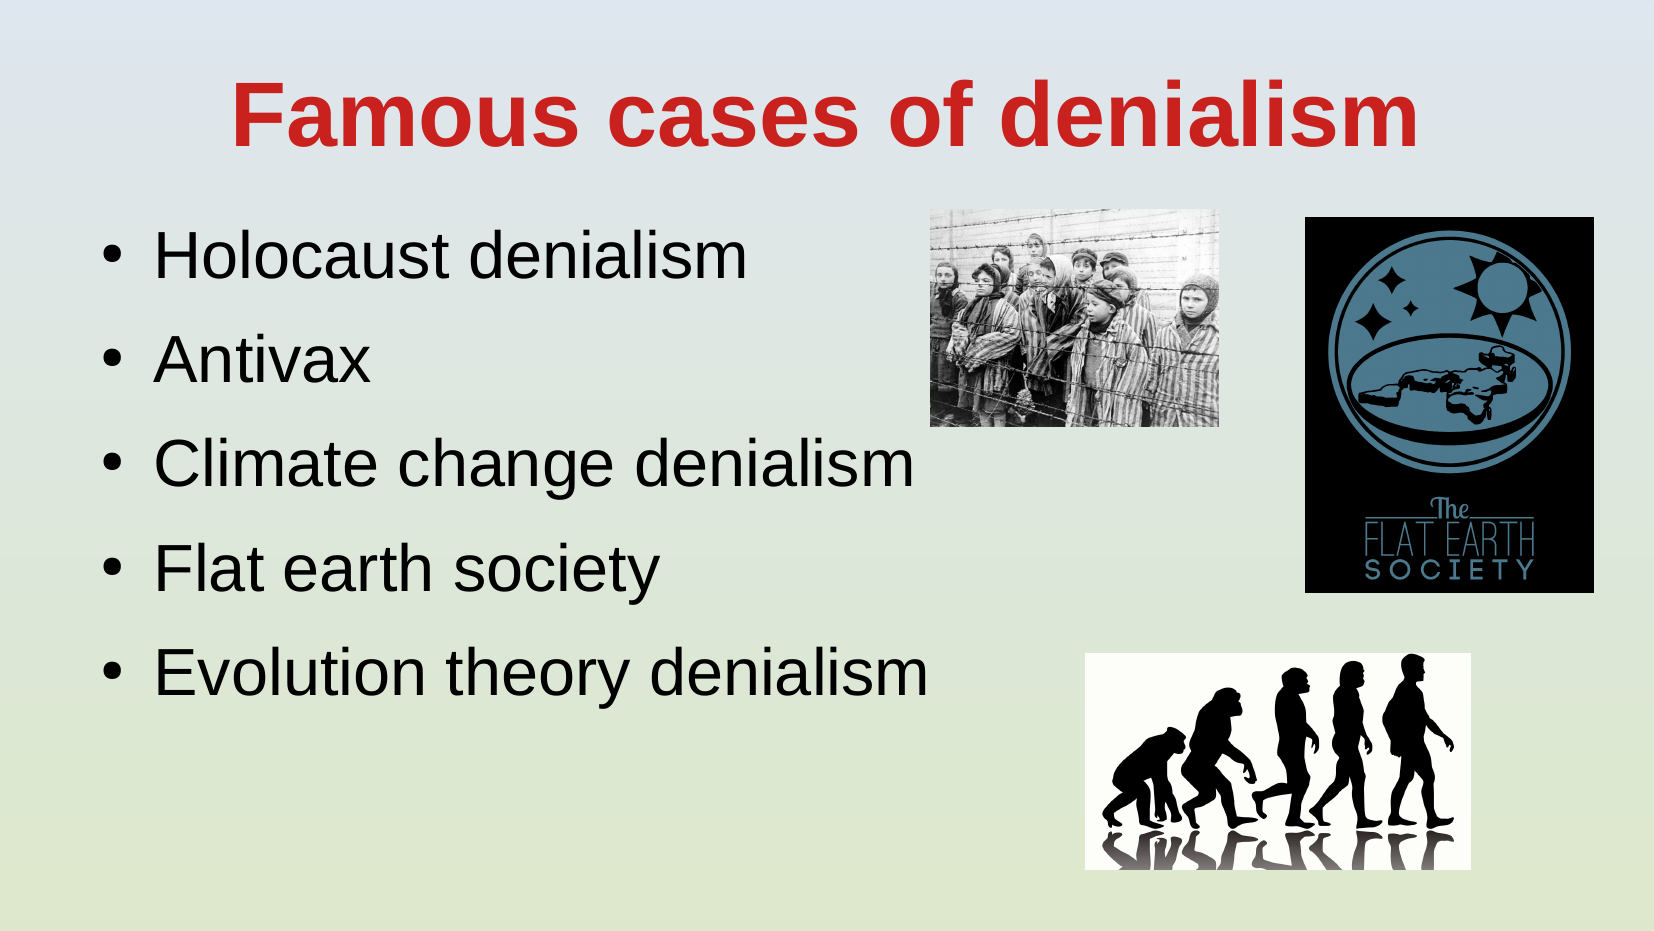

# Famous cases of denialism
Holocaust denialism
Antivax
Climate change denialism
Flat earth society
Evolution theory denialism